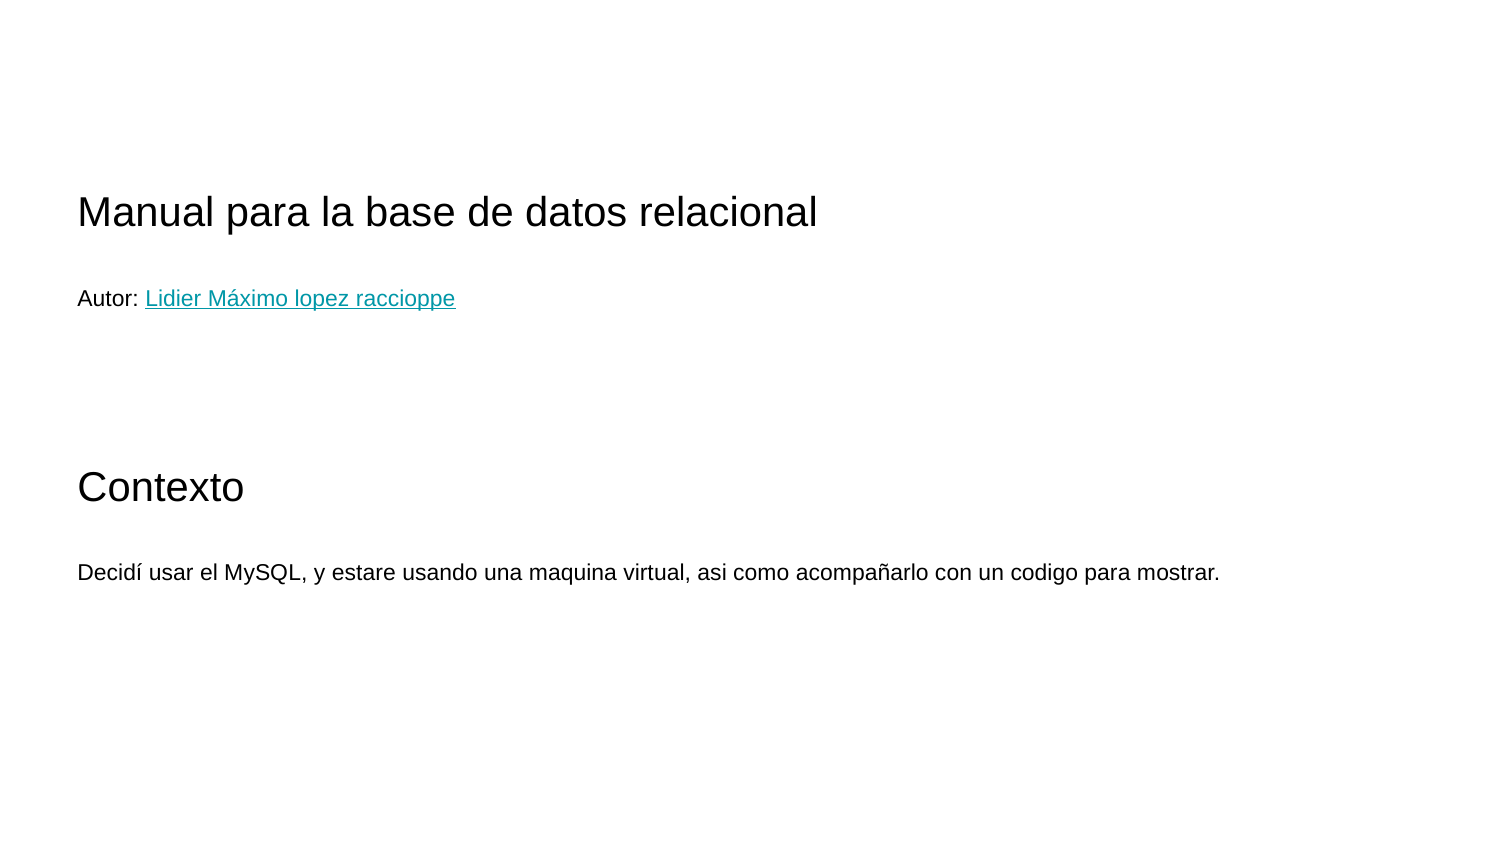

Manual para la base de datos relacional
Autor: Lidier Máximo lopez raccioppe
Contexto
Decidí usar el MySQL, y estare usando una maquina virtual, asi como acompañarlo con un codigo para mostrar.